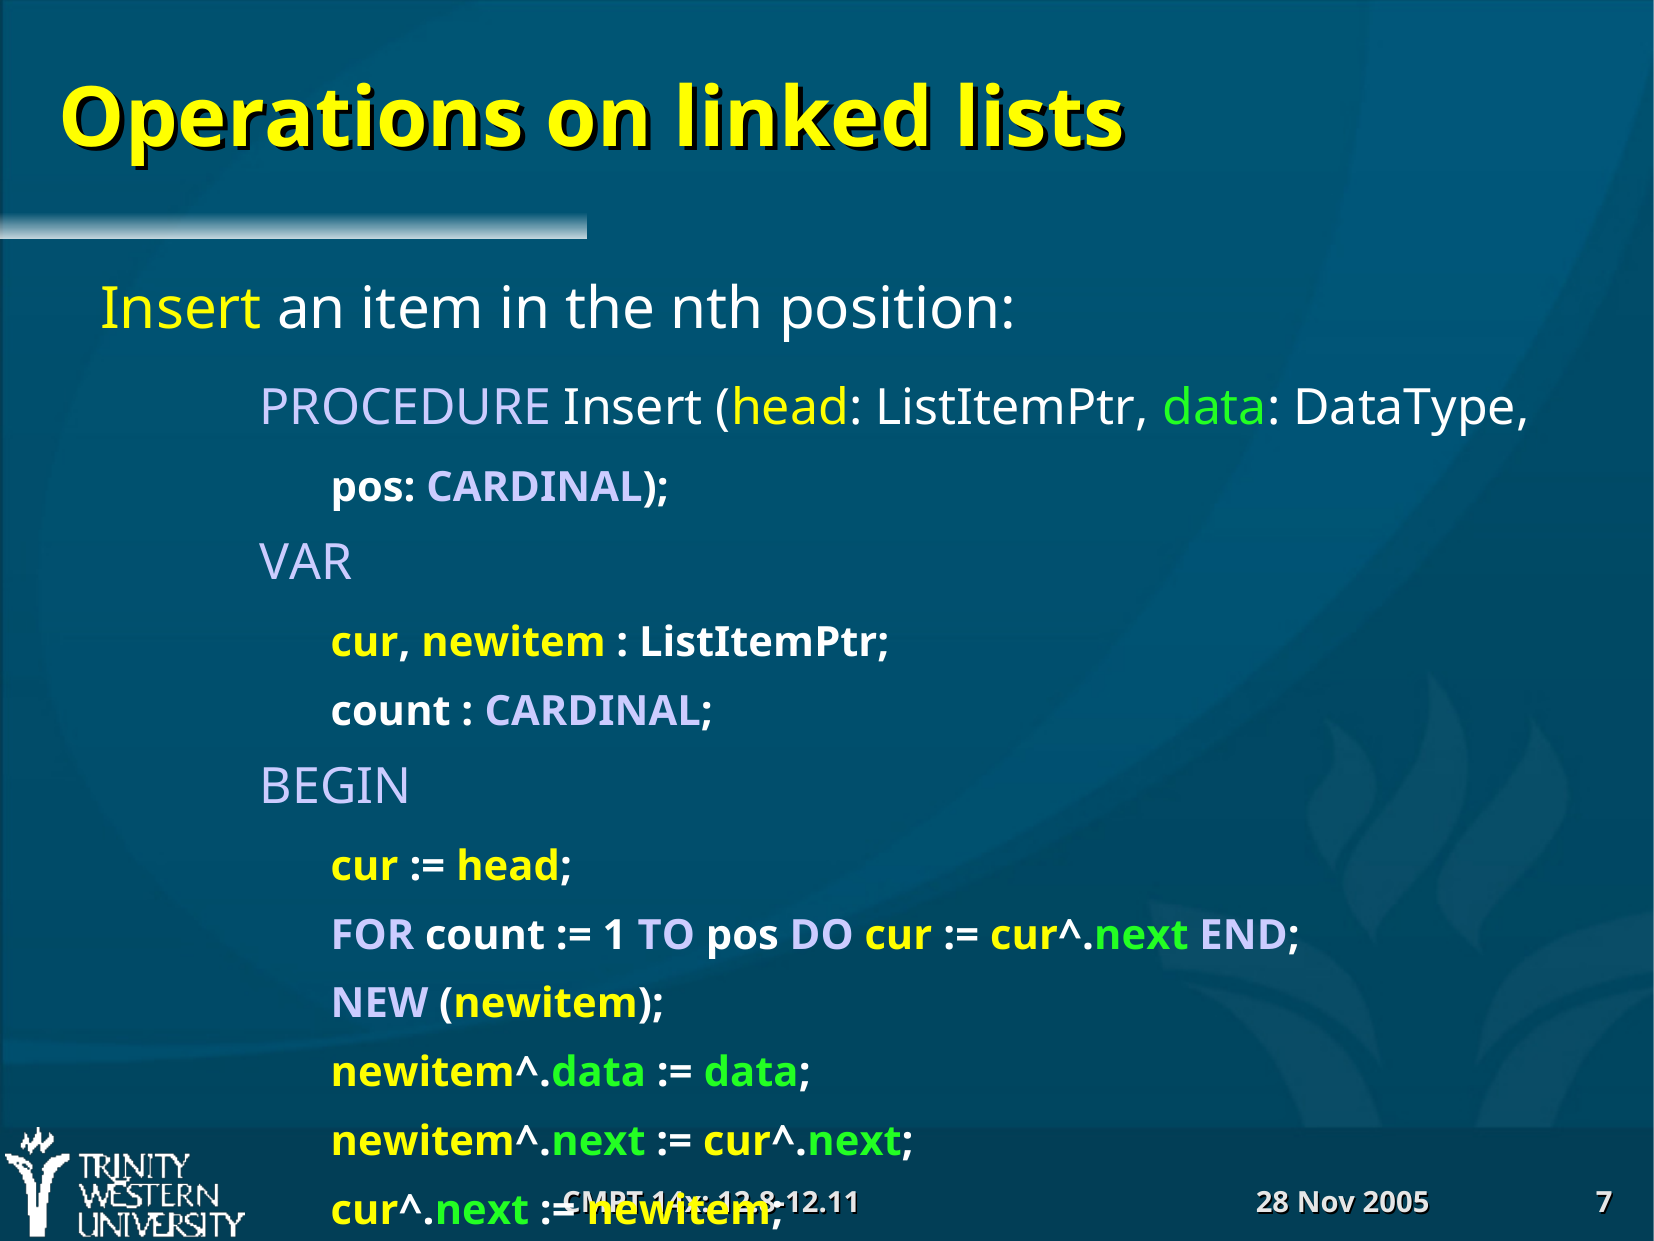

# Operations on linked lists
Insert an item in the nth position:
PROCEDURE Insert (head: ListItemPtr, data: DataType,
pos: CARDINAL);
VAR
cur, newitem : ListItemPtr;
count : CARDINAL;
BEGIN
cur := head;
FOR count := 1 TO pos DO cur := cur^.next END;
NEW (newitem);
newitem^.data := data;
newitem^.next := cur^.next;
cur^.next := newitem;
CMPT 14x: 12.8-12.11
28 Nov 2005
7